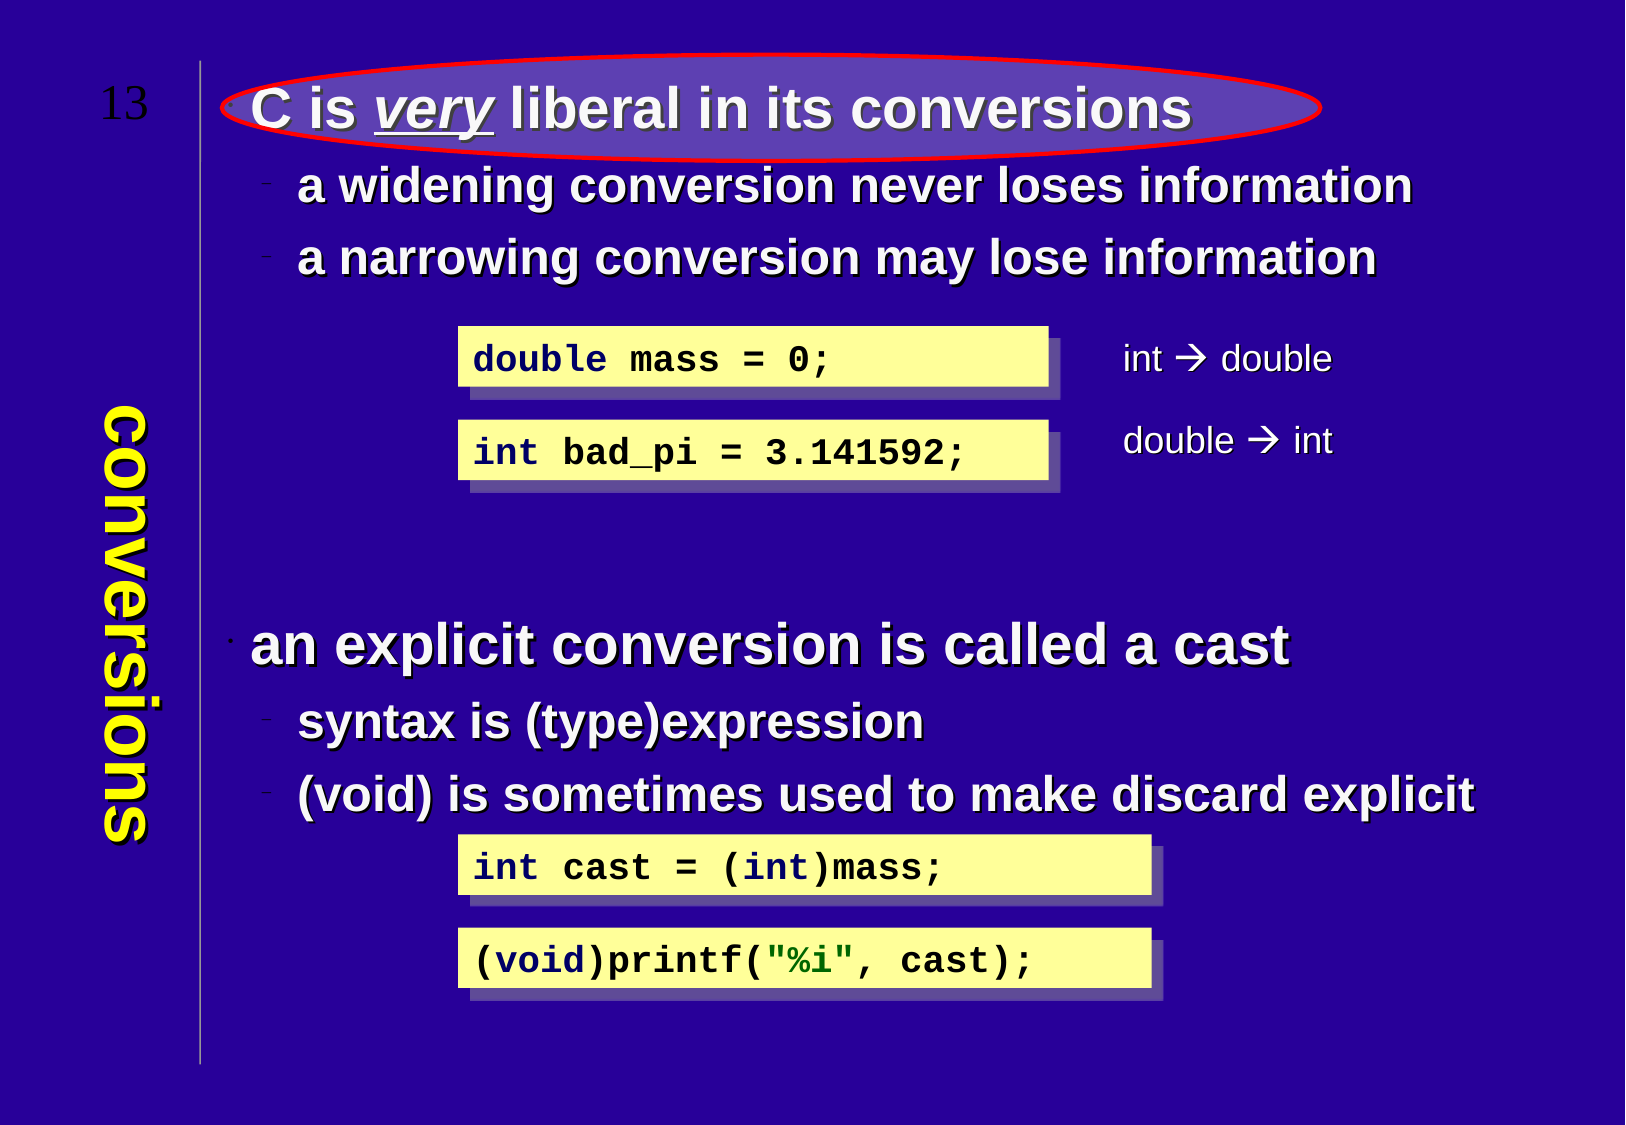

13
 C is very liberal in its conversions
a widening conversion never loses information
a narrowing conversion may lose information
 an explicit conversion is called a cast
syntax is (type)expression
(void) is sometimes used to make discard explicit
# conversions
double mass = 0;
int  double
double  int
int bad_pi = 3.141592;
int cast = (int)mass;
(void)printf("%i", cast);